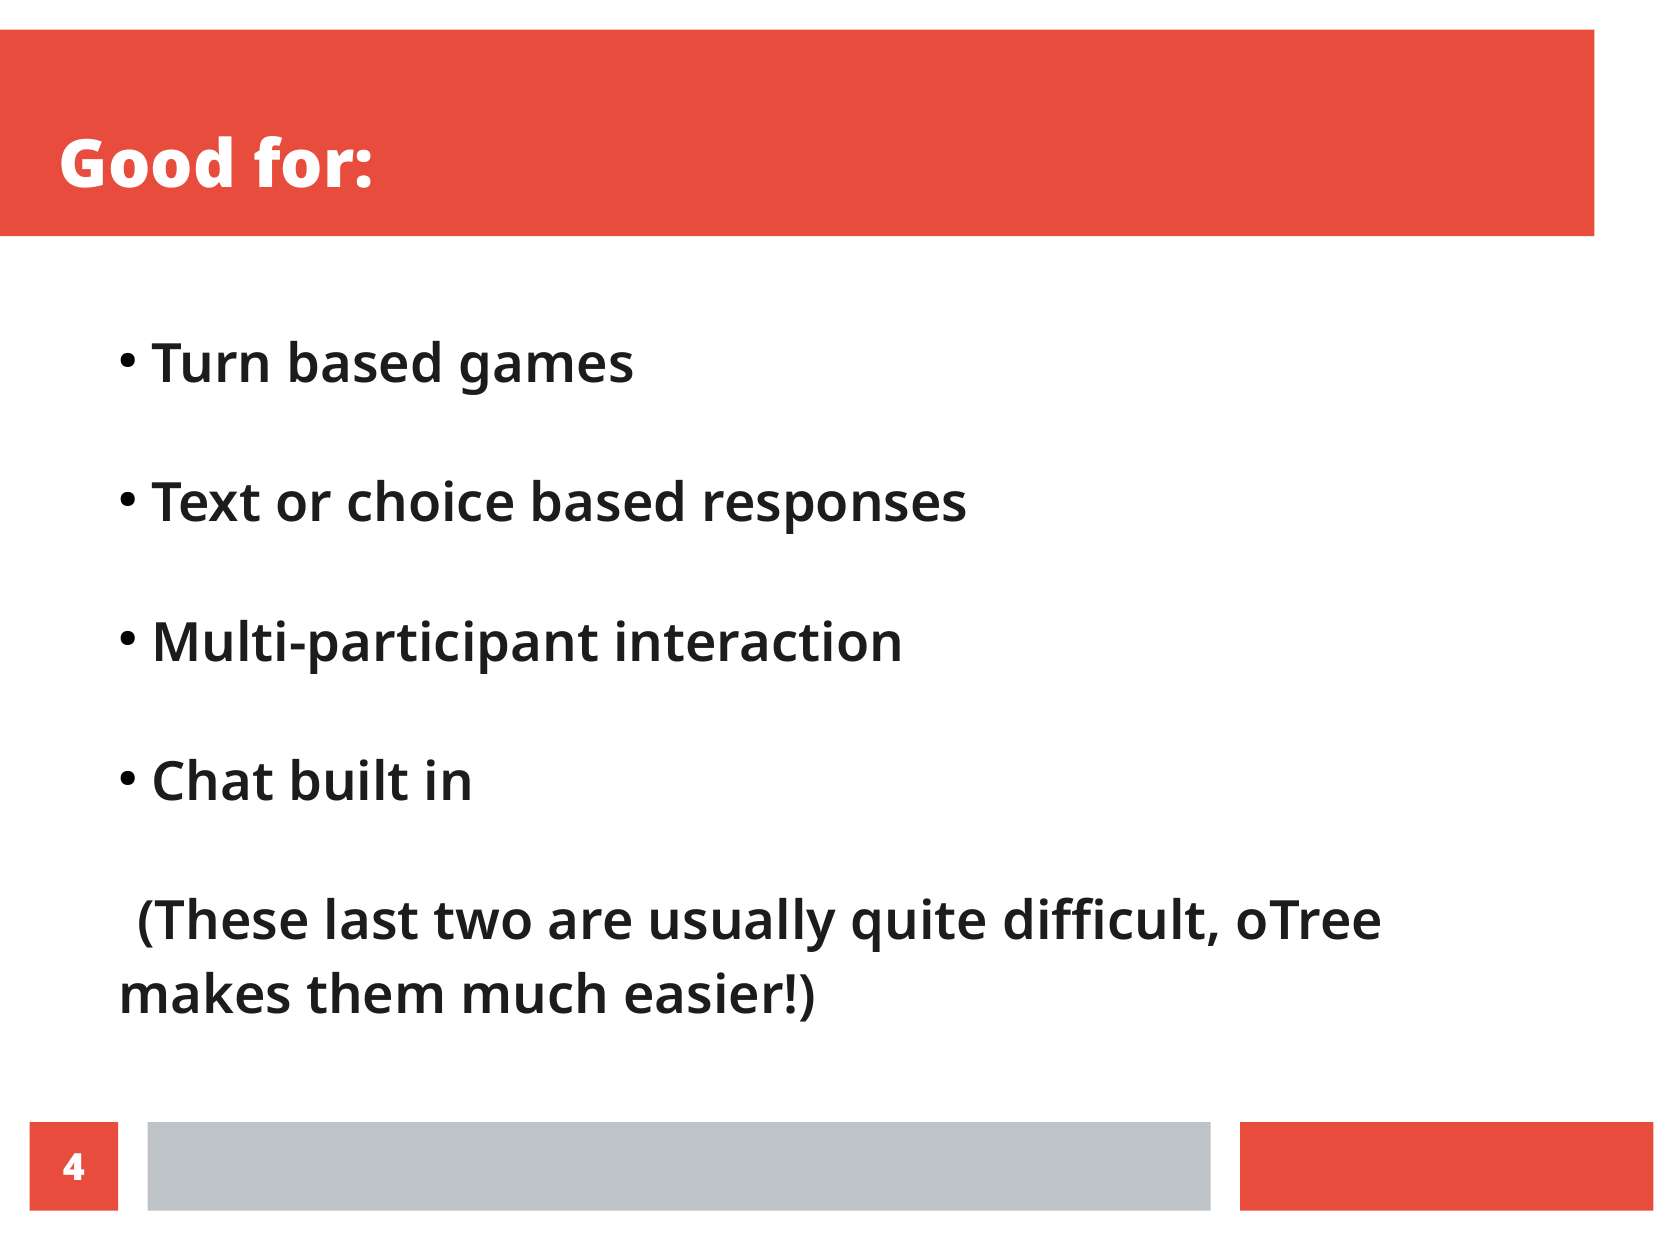

# Good for:
 Turn based games
 Text or choice based responses
 Multi-participant interaction
 Chat built in
(These last two are usually quite difficult, oTree makes them much easier!)
4